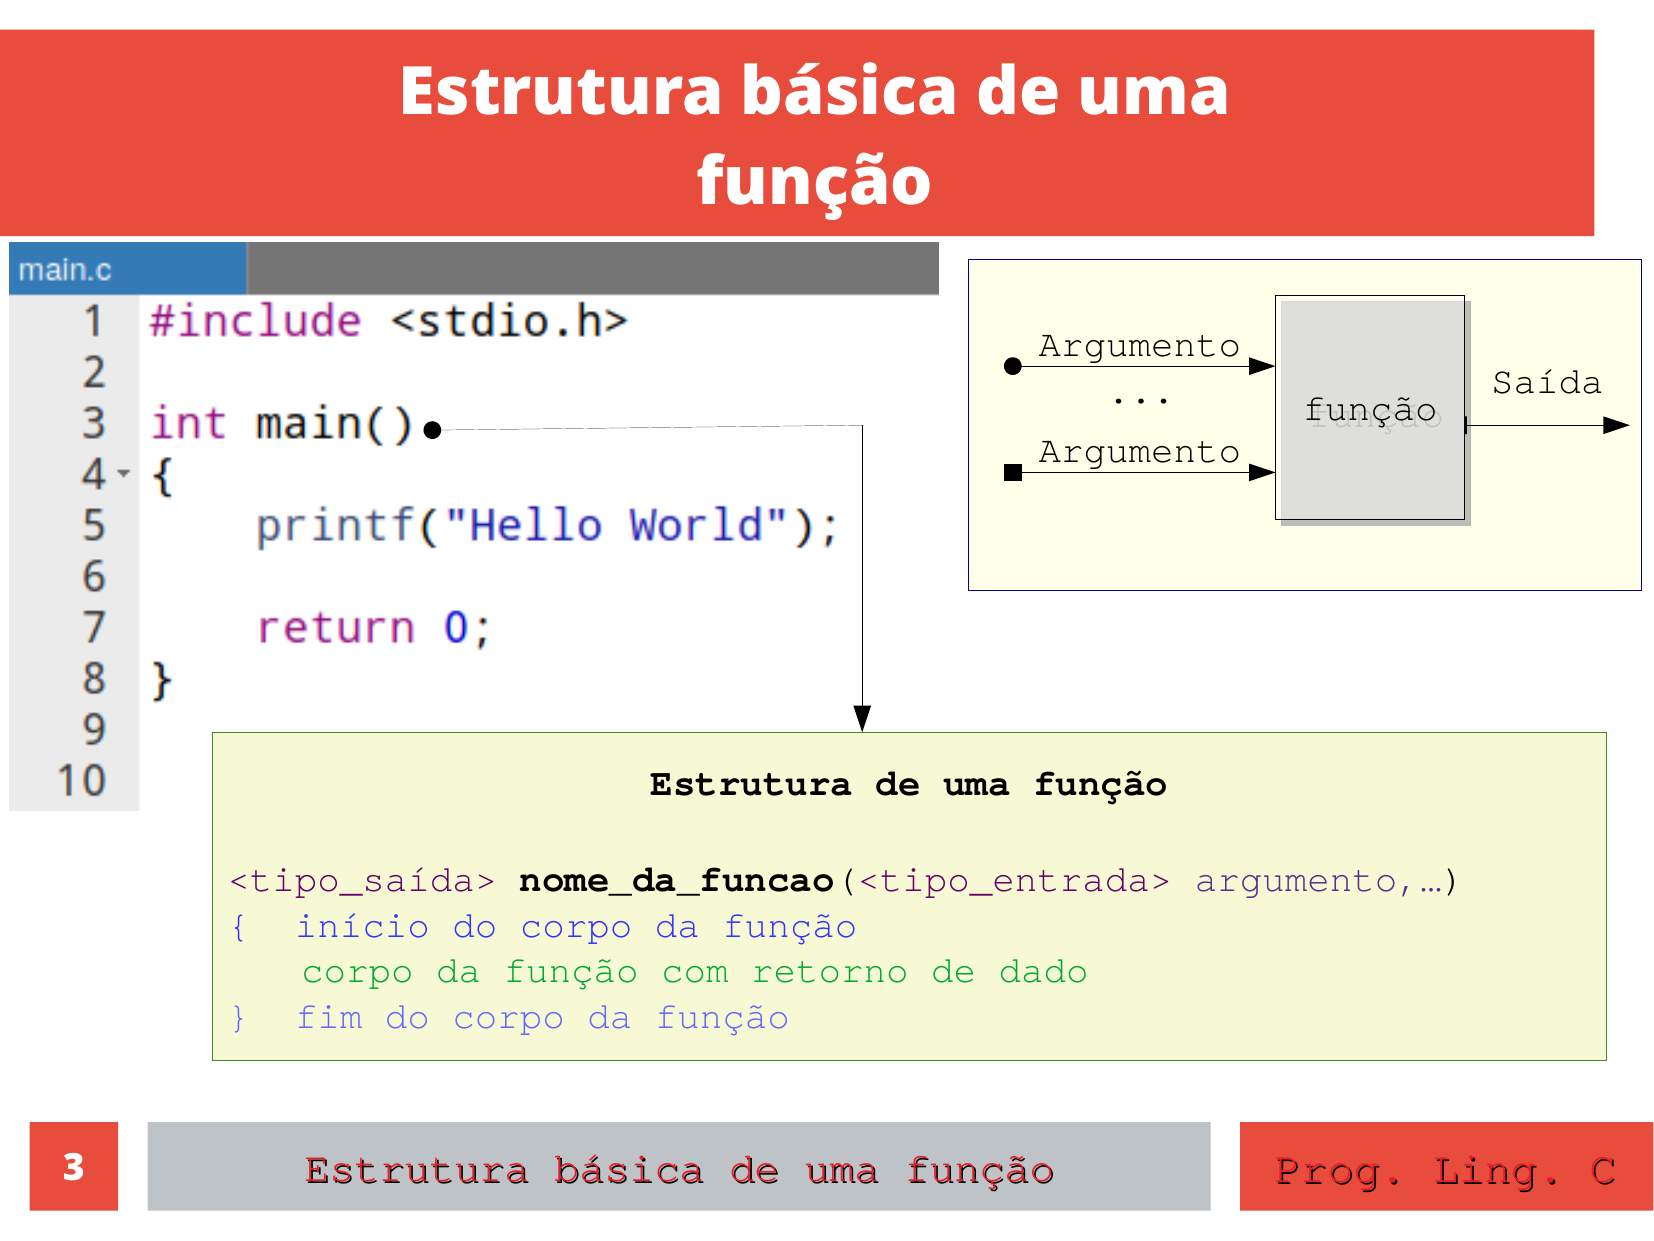

# Estrutura básica de uma função
função
...
Argumento
Saída
Argumento
Estrutura de uma função
<tipo_saída> nome_da_funcao(<tipo_entrada> argumento,…)
{ início do corpo da função
	corpo da função com retorno de dado
} fim do corpo da função
3
Estrutura básica de uma função
 Prog. Ling. C